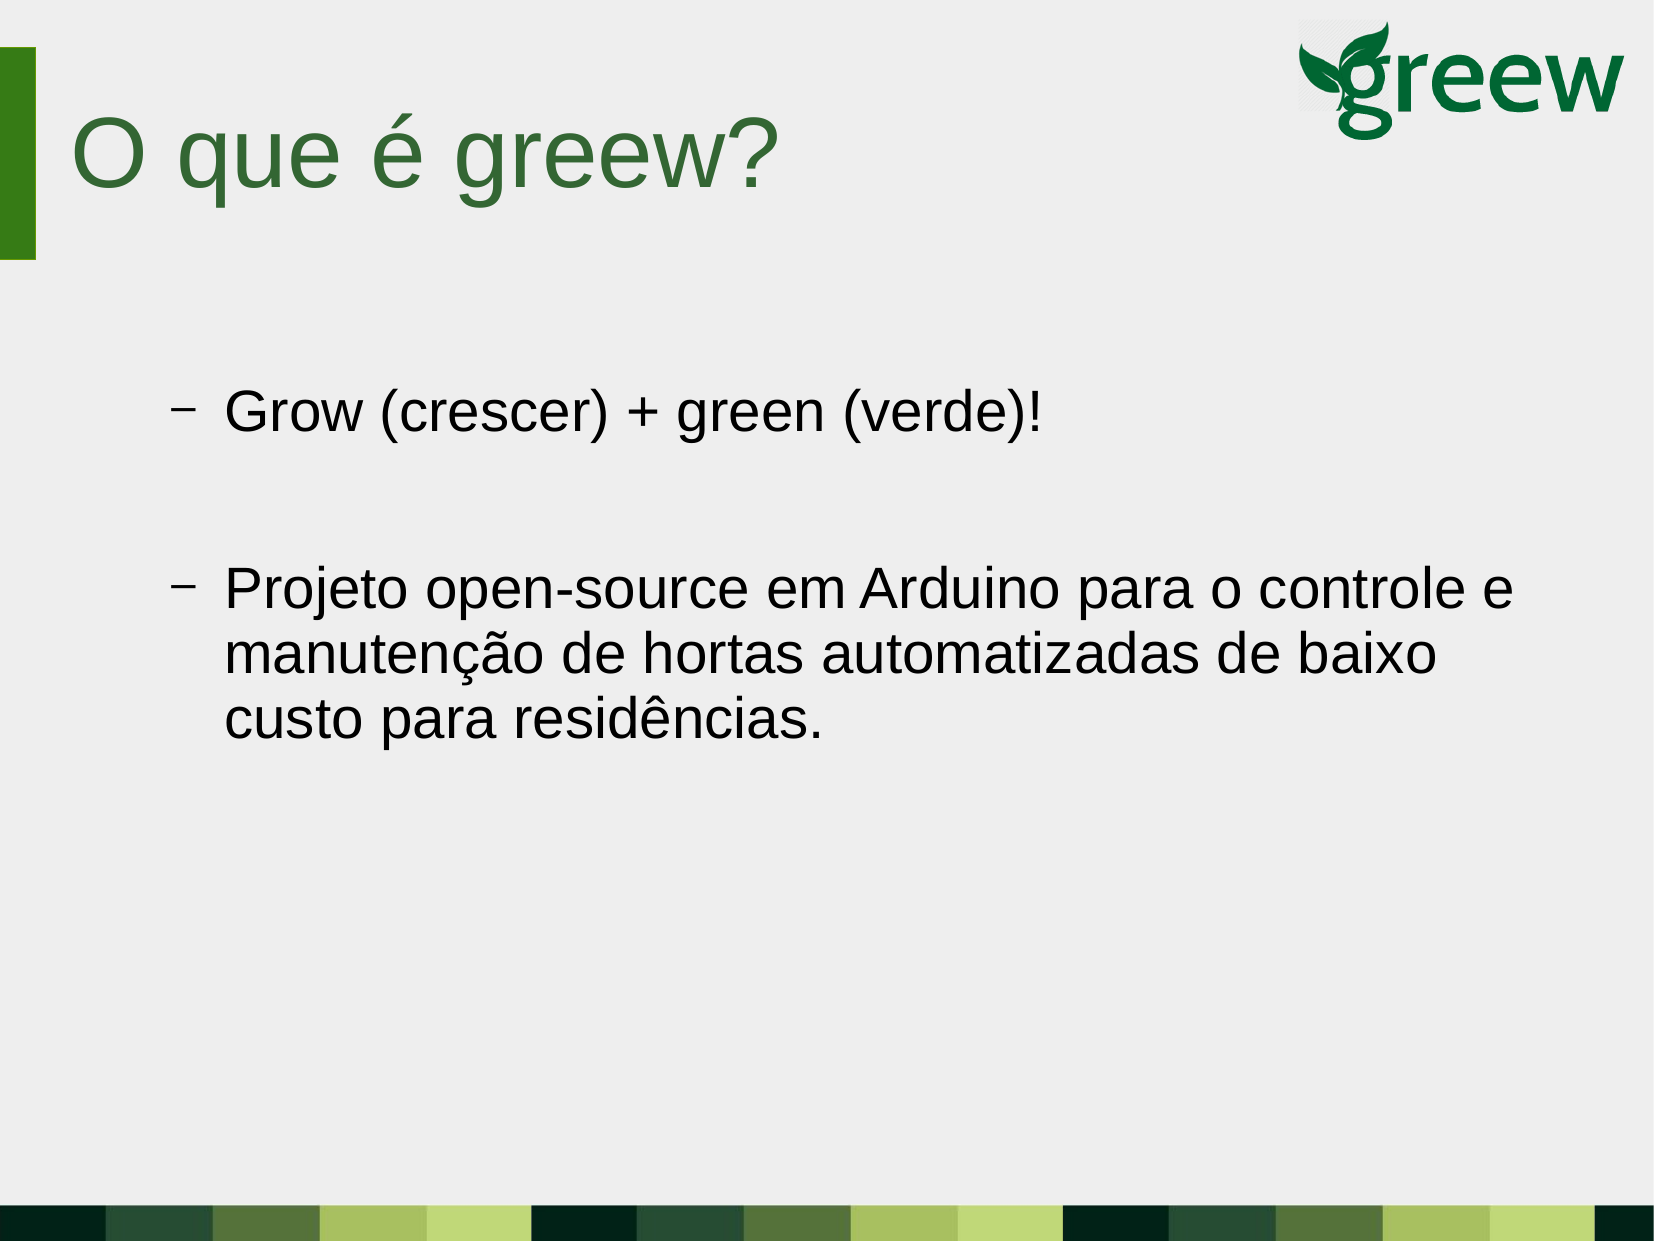

# O que é greew?
Grow (crescer) + green (verde)!
Projeto open-source em Arduino para o controle e manutenção de hortas automatizadas de baixo custo para residências.